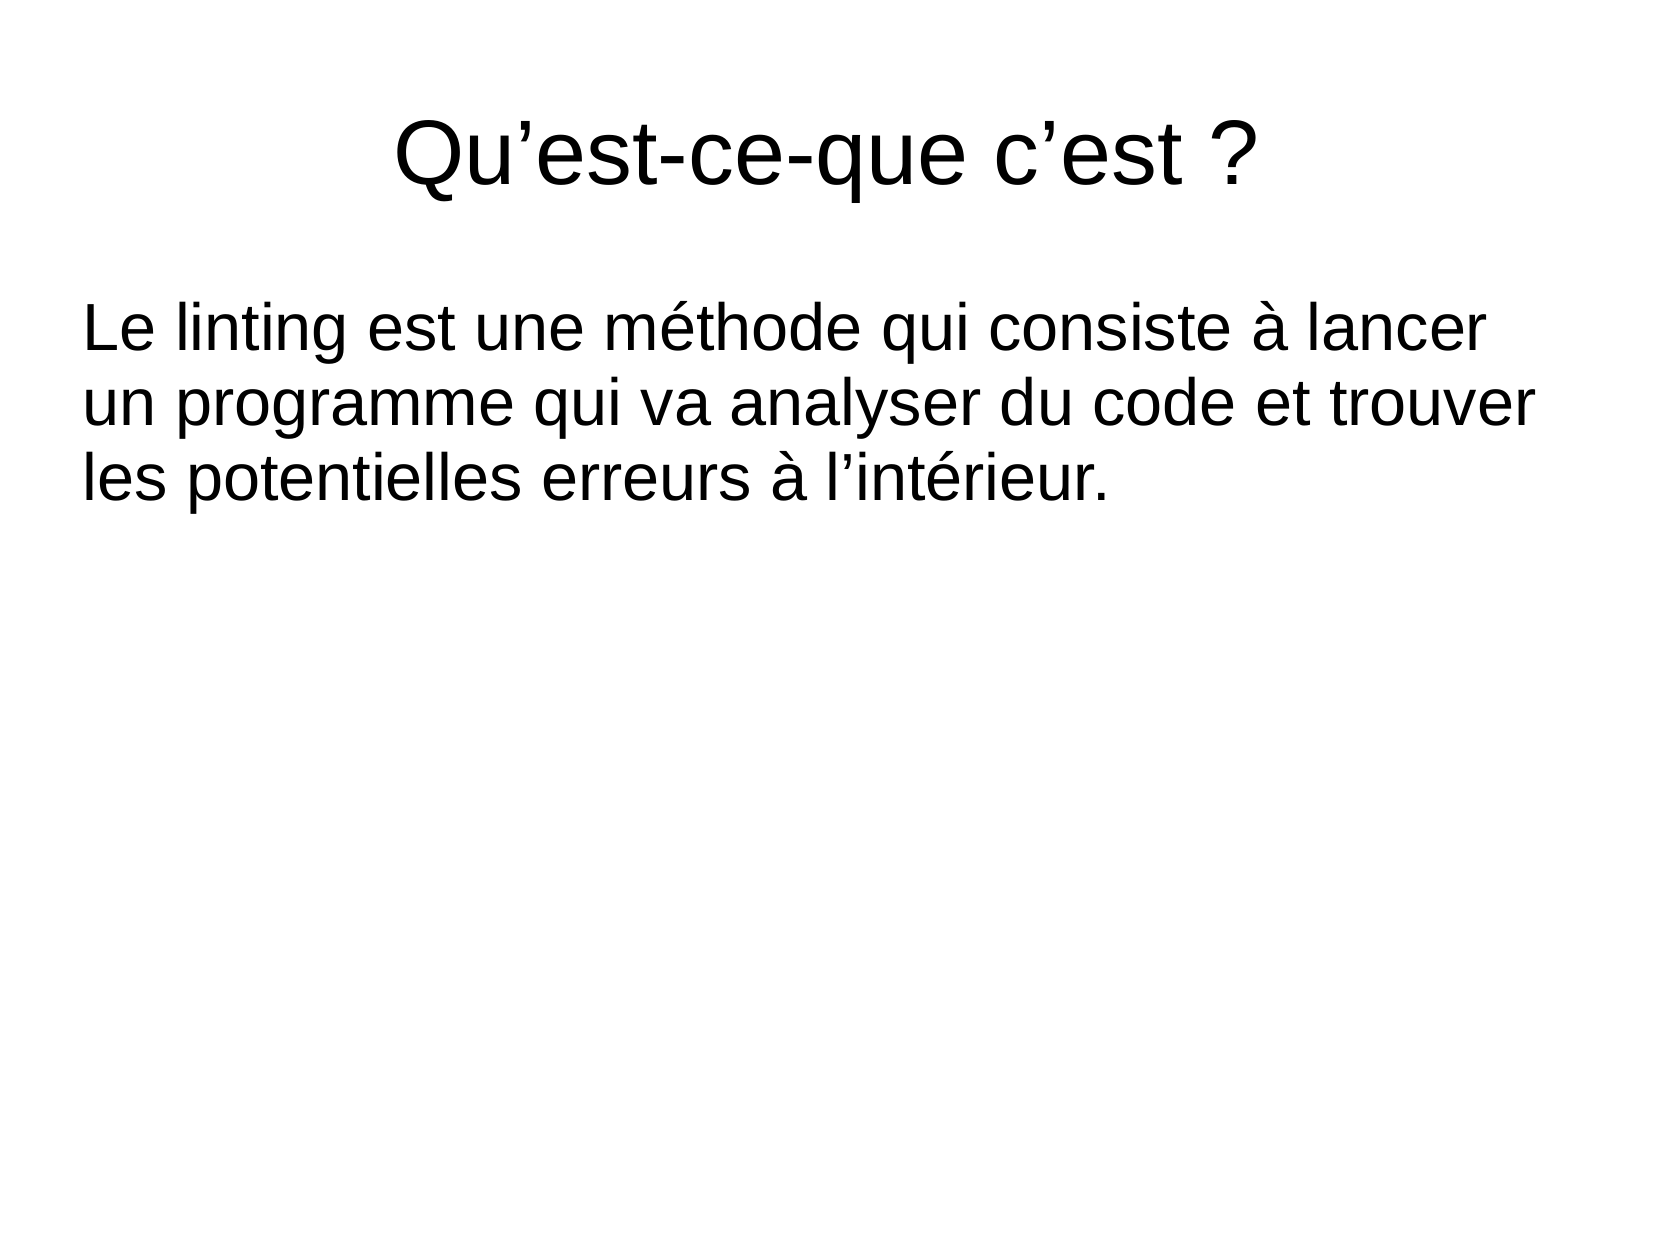

# Qu’est-ce-que c’est ?
Le linting est une méthode qui consiste à lancer un programme qui va analyser du code et trouver les potentielles erreurs à l’intérieur.